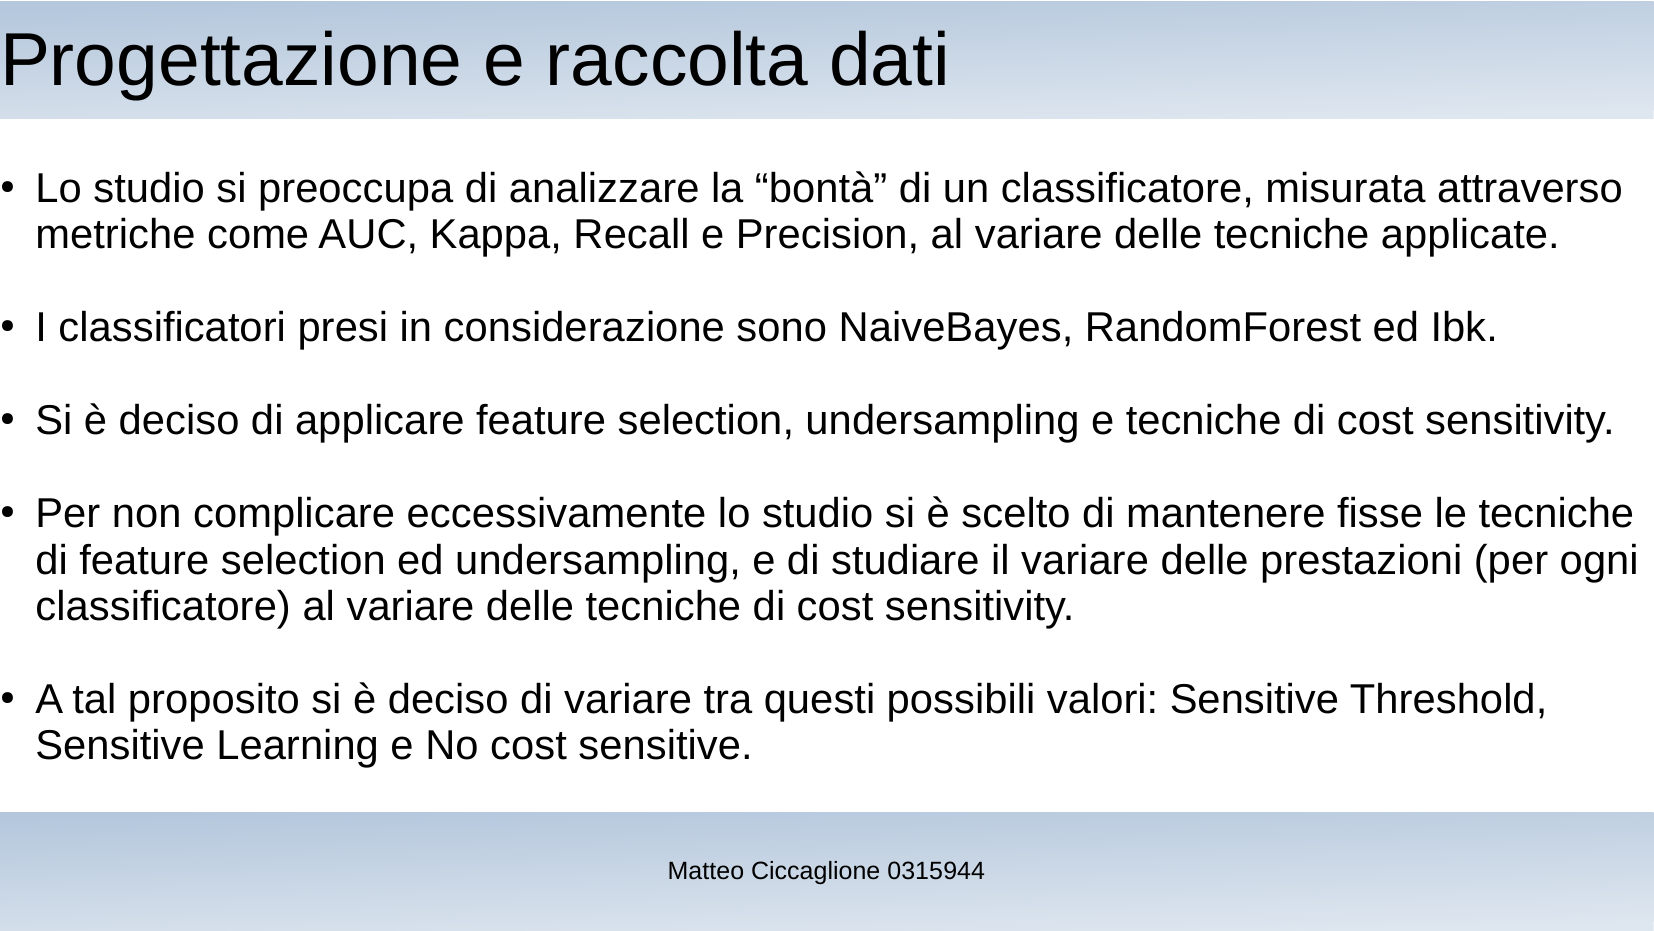

Progettazione e raccolta dati
# Lo studio si preoccupa di analizzare la “bontà” di un classificatore, misurata attraverso metriche come AUC, Kappa, Recall e Precision, al variare delle tecniche applicate.
I classificatori presi in considerazione sono NaiveBayes, RandomForest ed Ibk.
Si è deciso di applicare feature selection, undersampling e tecniche di cost sensitivity.
Per non complicare eccessivamente lo studio si è scelto di mantenere fisse le tecniche di feature selection ed undersampling, e di studiare il variare delle prestazioni (per ogni classificatore) al variare delle tecniche di cost sensitivity.
A tal proposito si è deciso di variare tra questi possibili valori: Sensitive Threshold, Sensitive Learning e No cost sensitive.
Matteo Ciccaglione 0315944